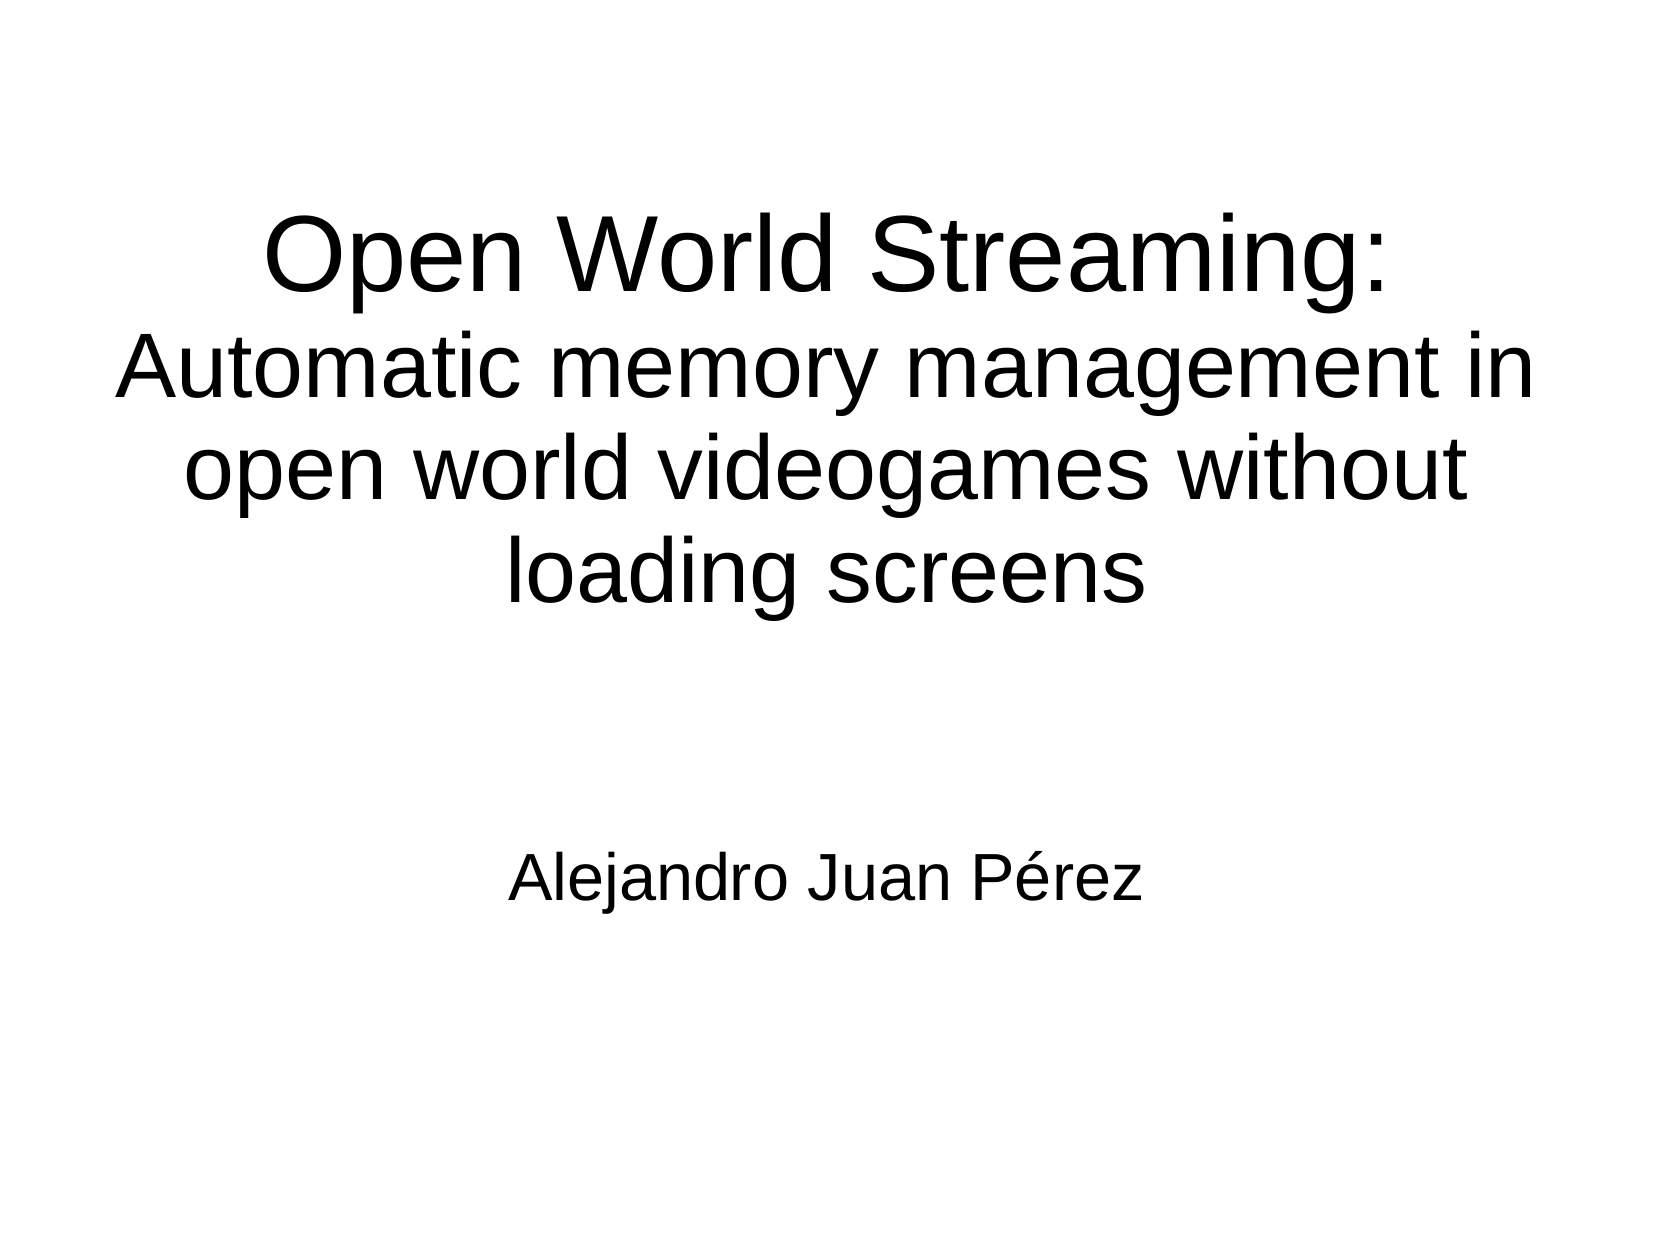

# Open World Streaming: Automatic memory management in open world videogames without loading screens
Alejandro Juan Pérez